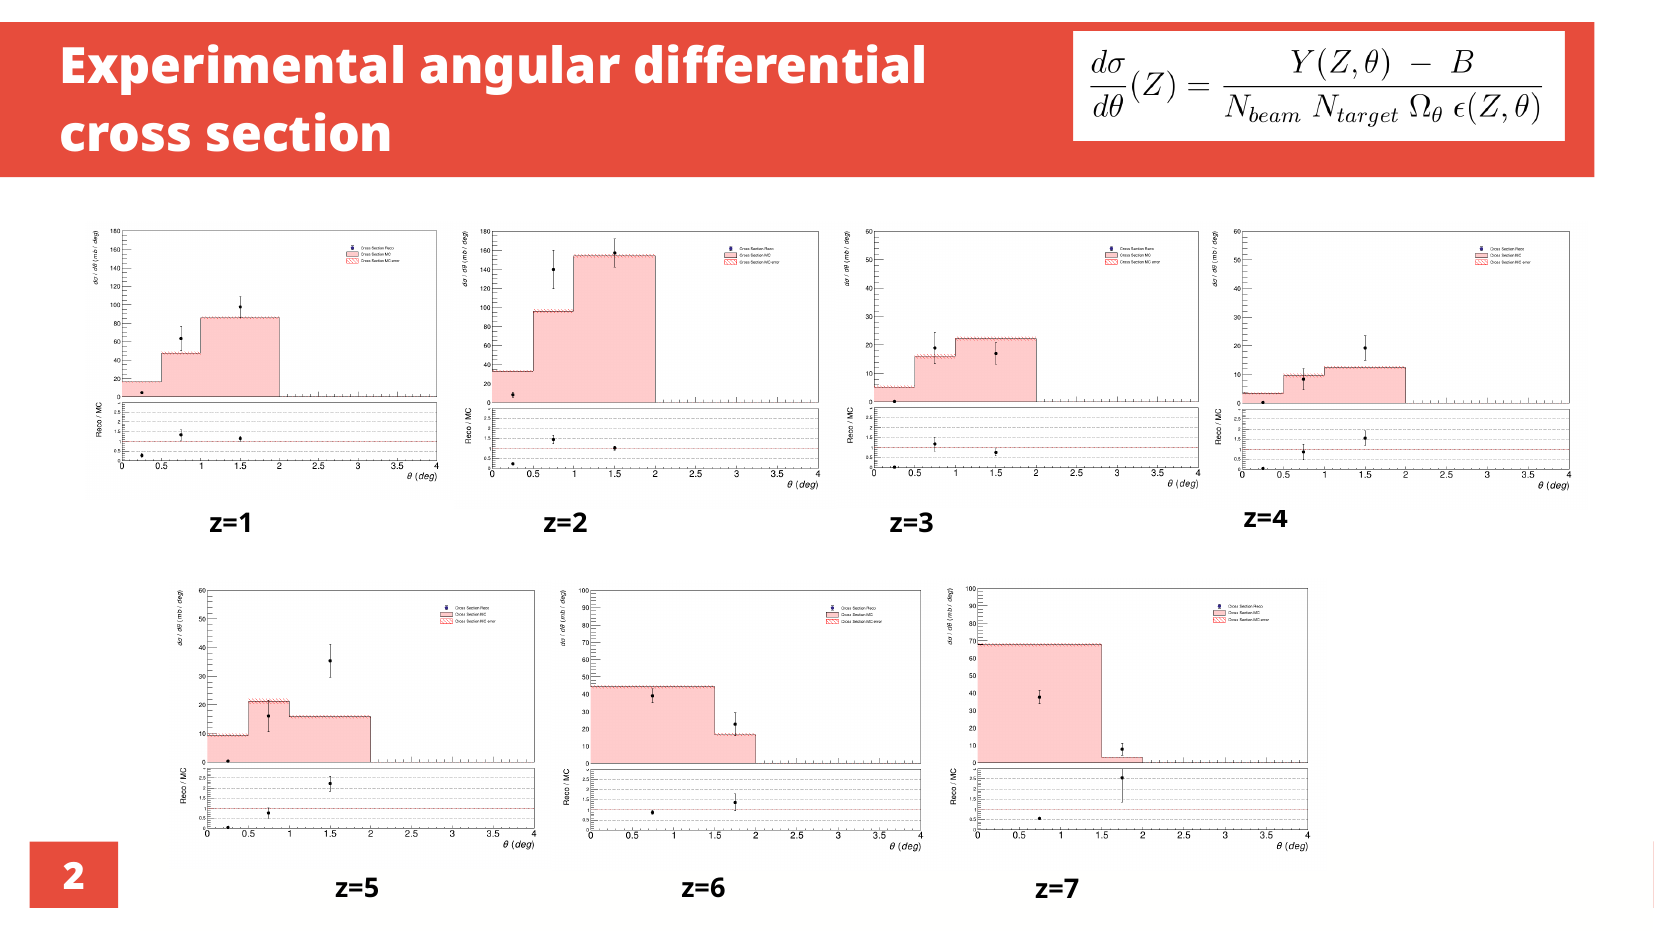

# Experimental angular differential cross section
z=4
z=1
z=2
z=3
2
z=5
z=6
z=7